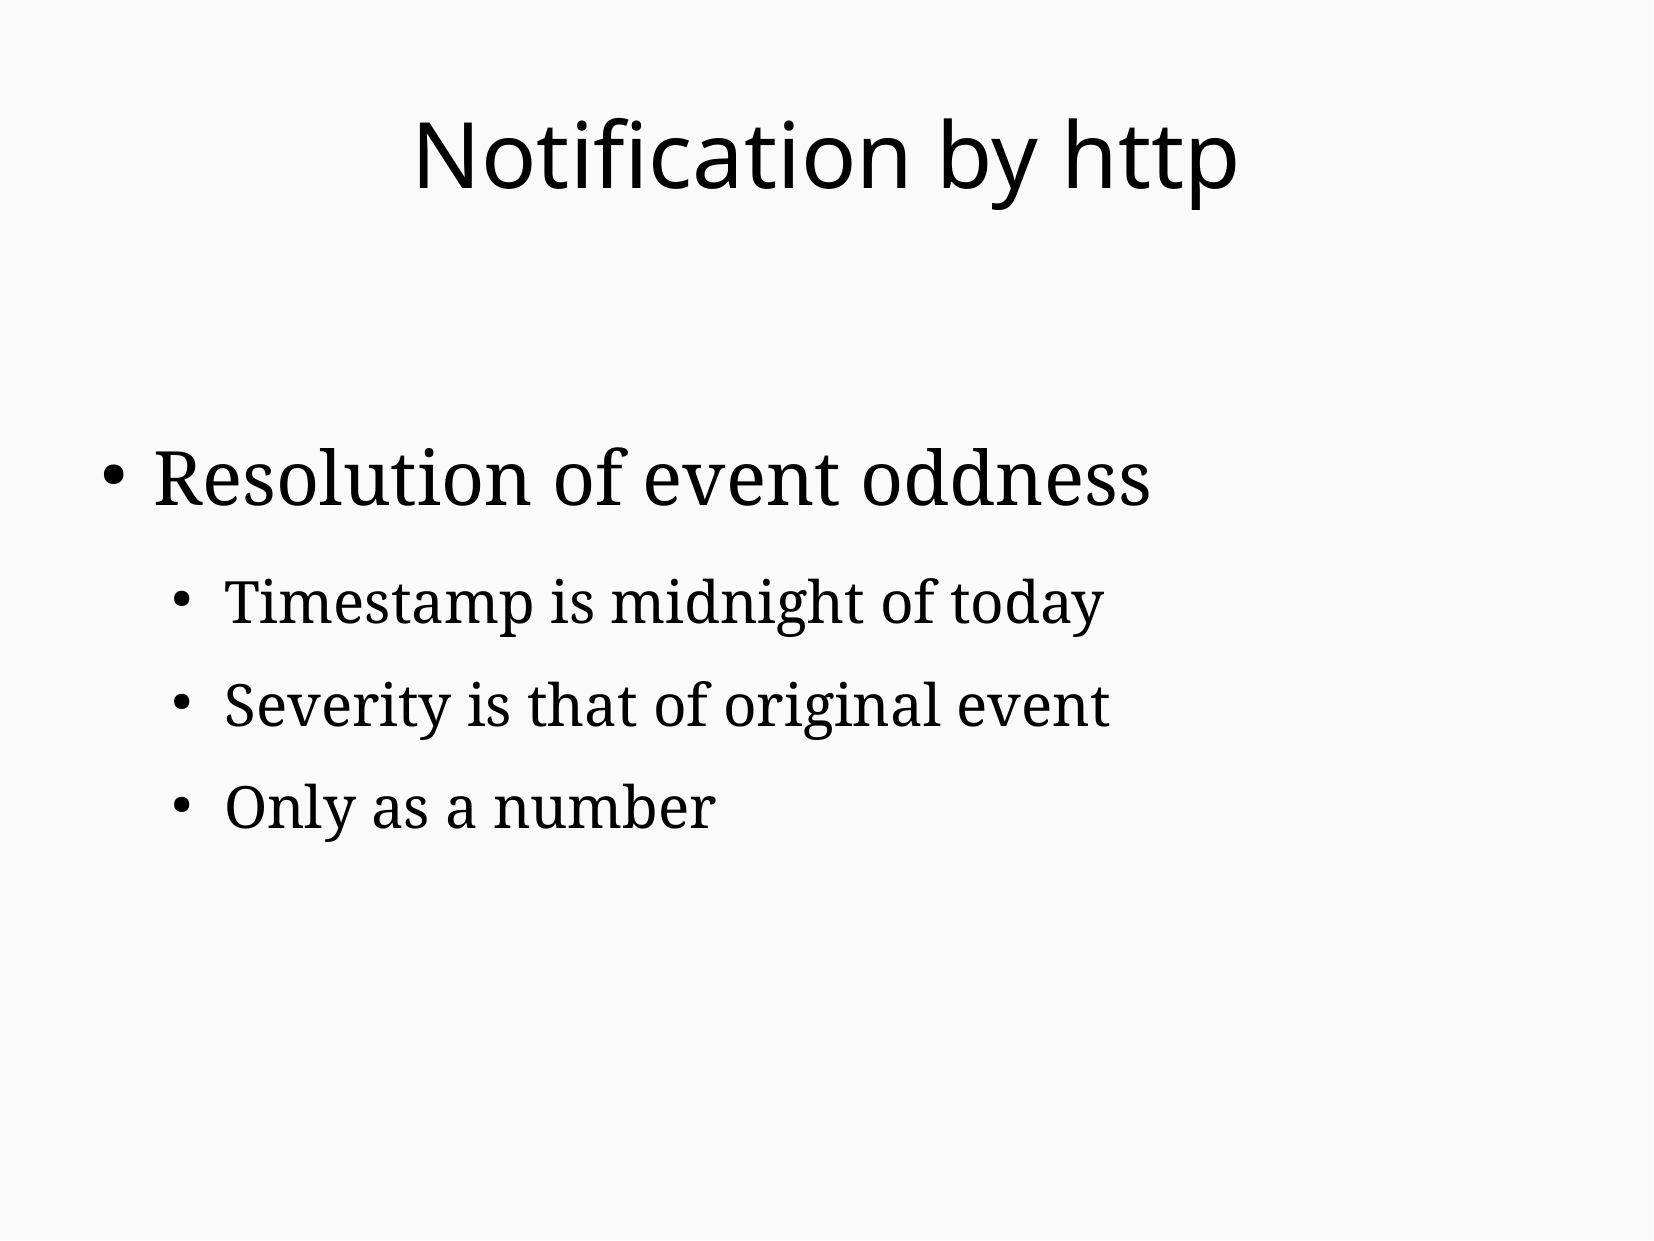

# Notification by http
Resolution of event oddness
Timestamp is midnight of today
Severity is that of original event
Only as a number